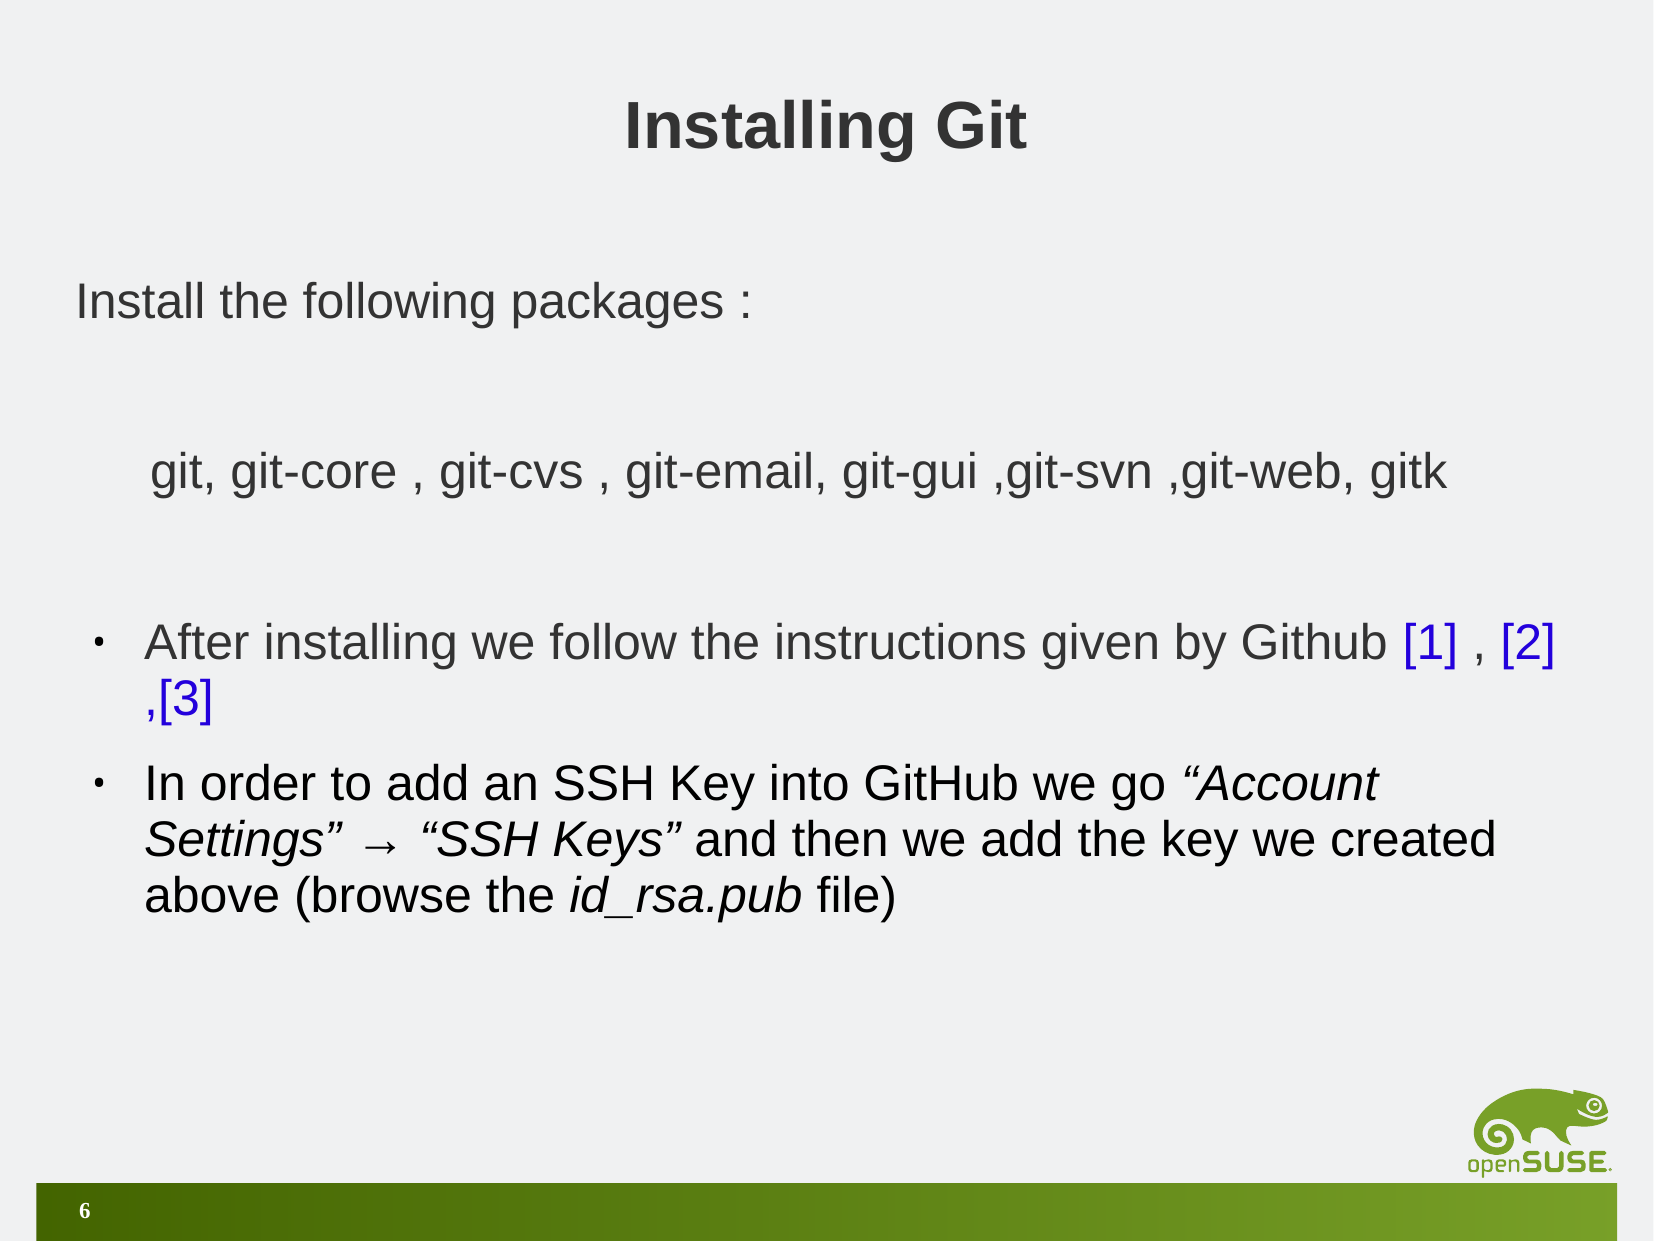

# Installing Git
Install the following packages :
	git, git-core , git-cvs , git-email, git-gui ,git-svn ,git-web, gitk
After installing we follow the instructions given by Github [1] , [2],[3]
In order to add an SSH Key into GitHub we go “Account Settings” → “SSH Keys” and then we add the key we created above (browse the id_rsa.pub file)
6